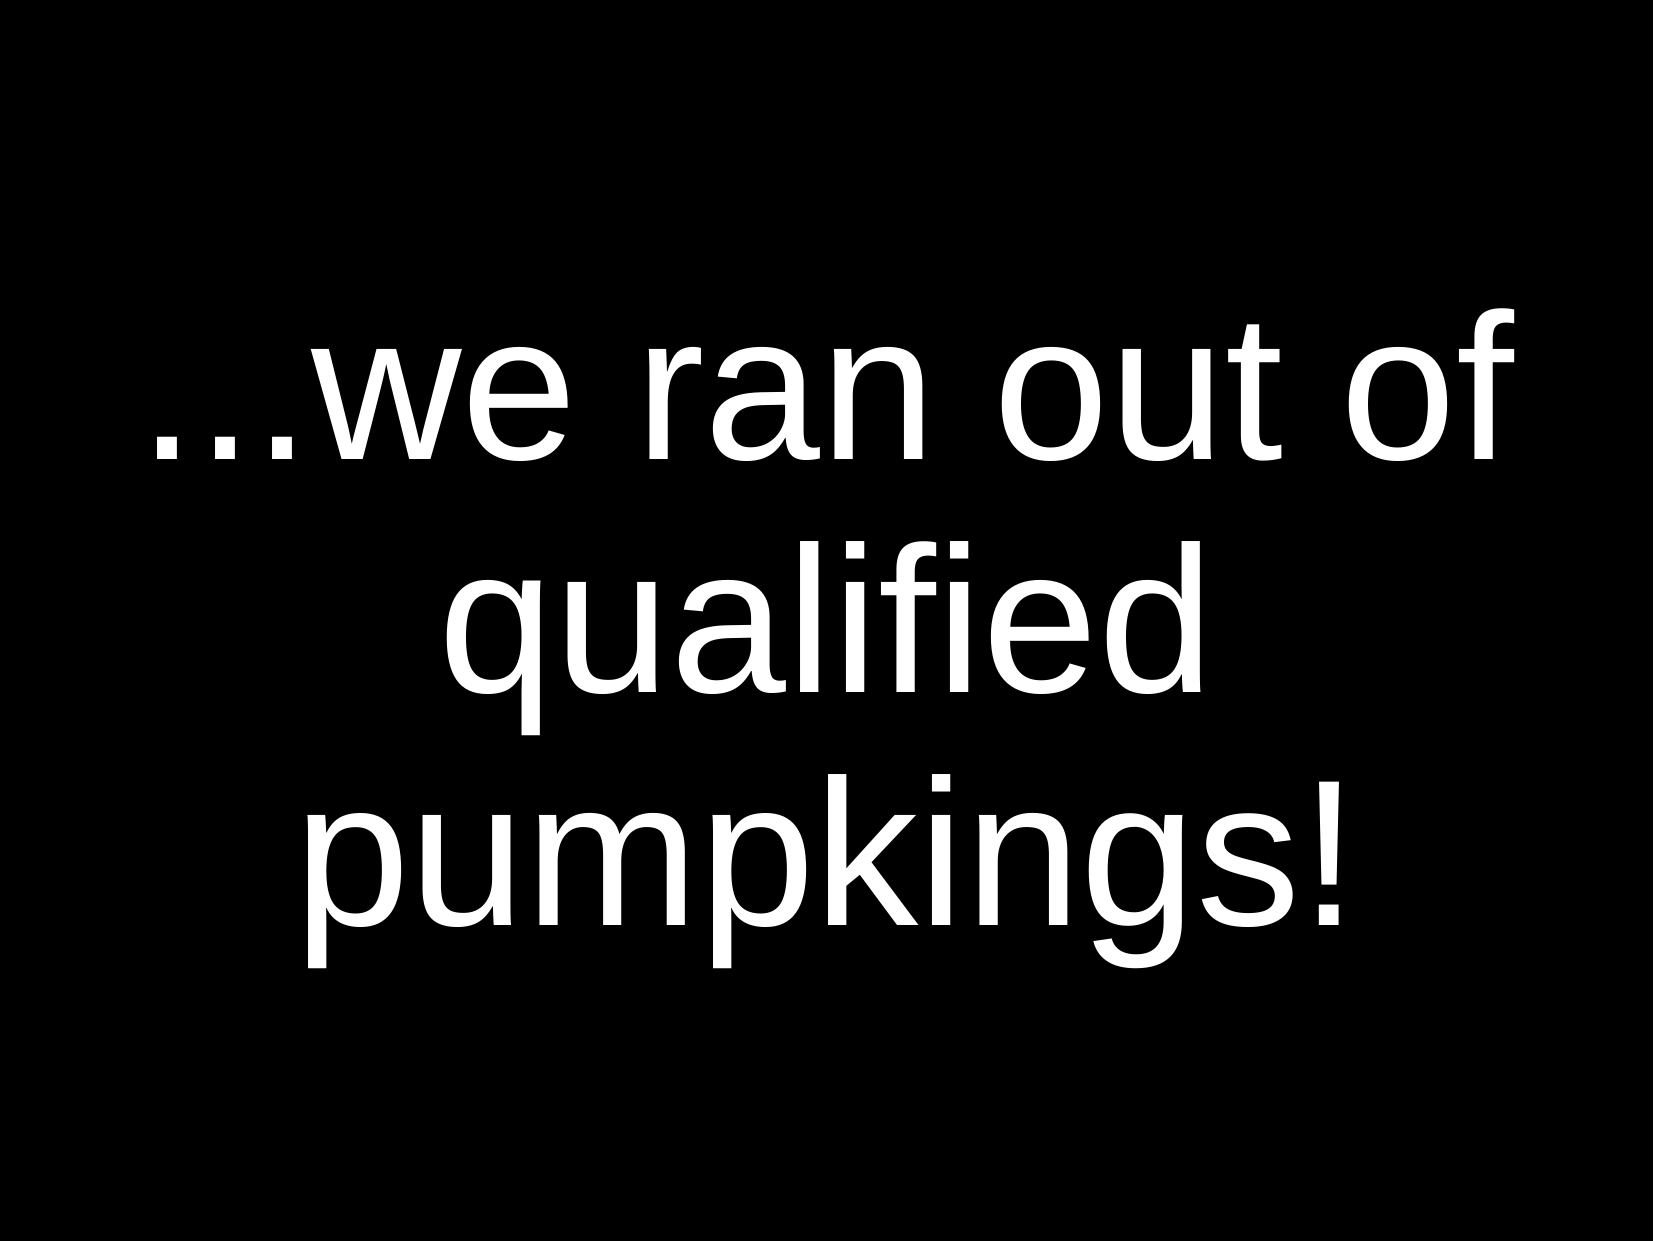

# ...we ran out of qualified pumpkings!